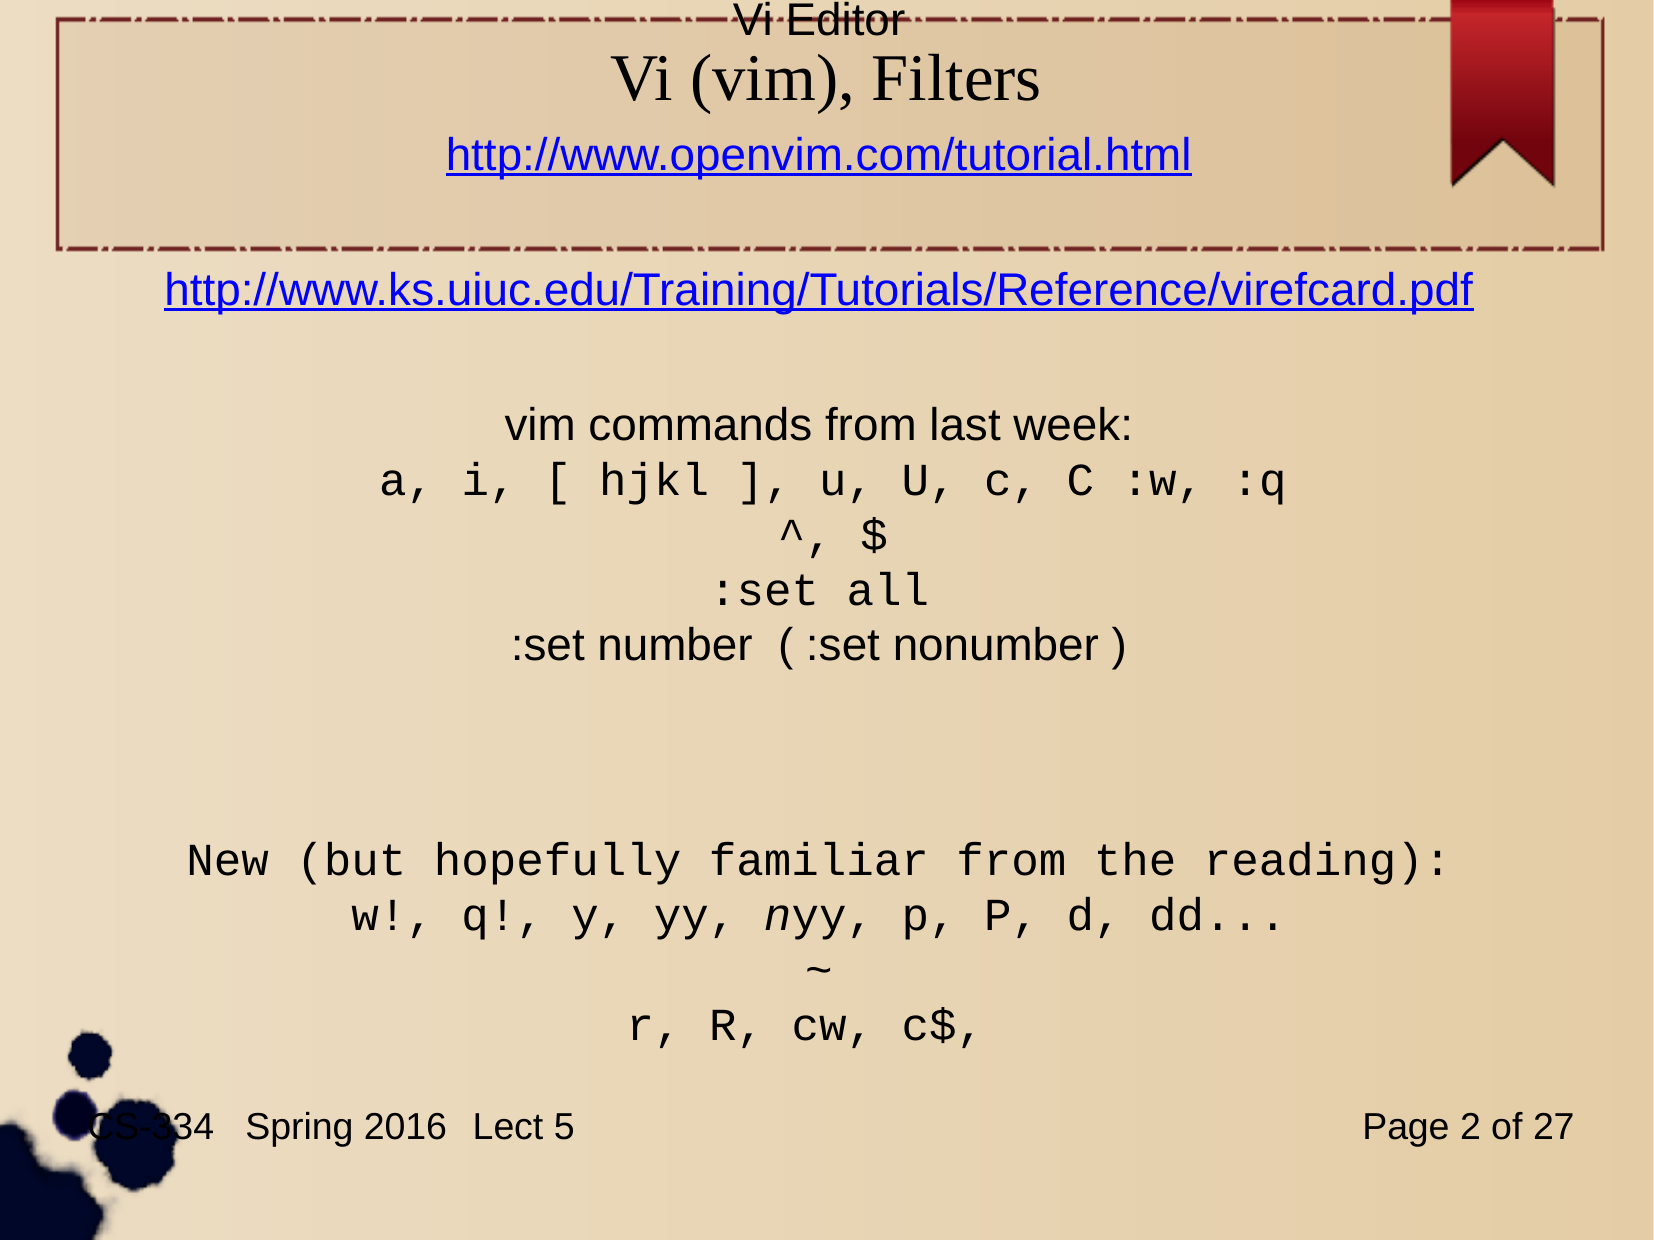

Vi (vim), Filters
Vi Editor
http://www.openvim.com/tutorial.html
http://www.ks.uiuc.edu/Training/Tutorials/Reference/virefcard.pdf
vim commands from last week:
 a, i, [ hjkl ], u, U, c, C :w, :q
 ^, $
:set all
:set number ( :set nonumber )
New (but hopefully familiar from the reading):
w!, q!, y, yy, nyy, p, P, d, dd...
~
r, R, cw, c$,
CS-334 Spring 2016	 Lect 5											Page of 27